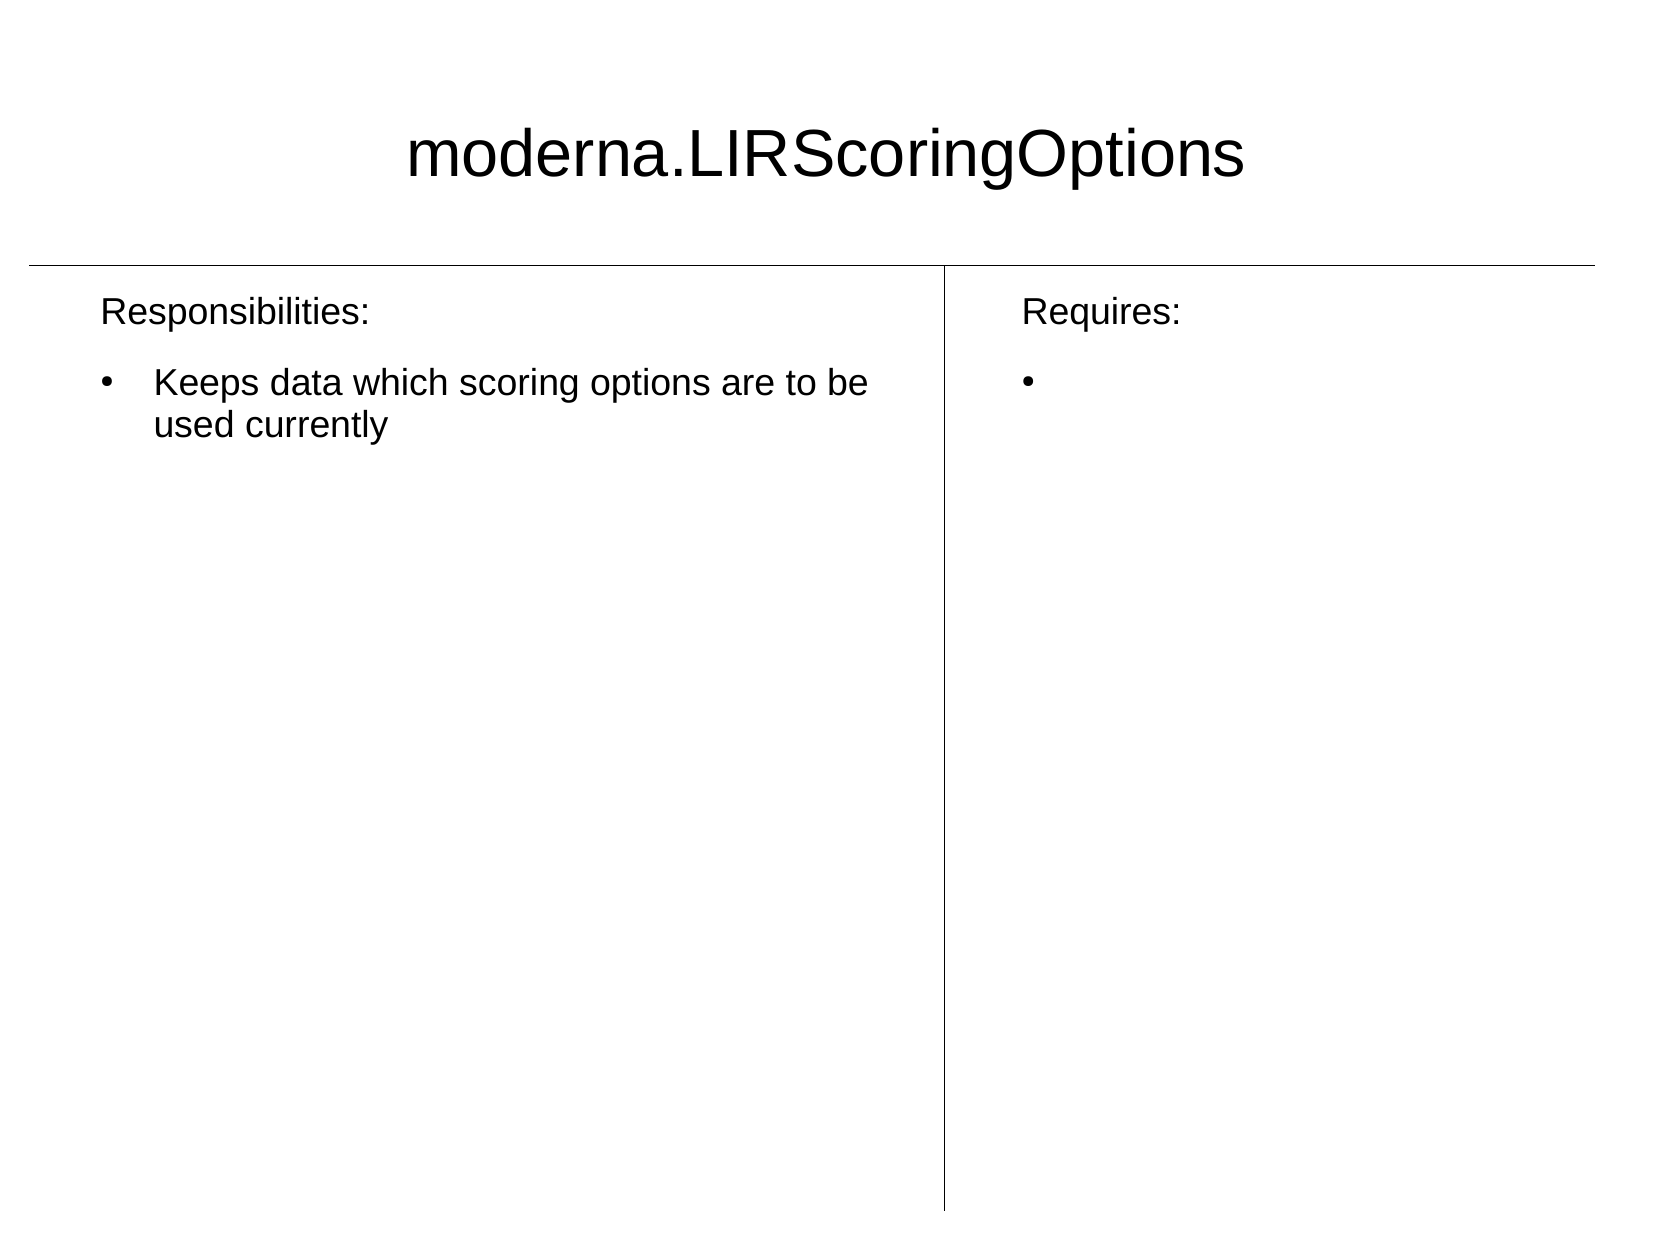

# moderna.LIRScoringOptions
Responsibilities:
Keeps data which scoring options are to be used currently
Requires: